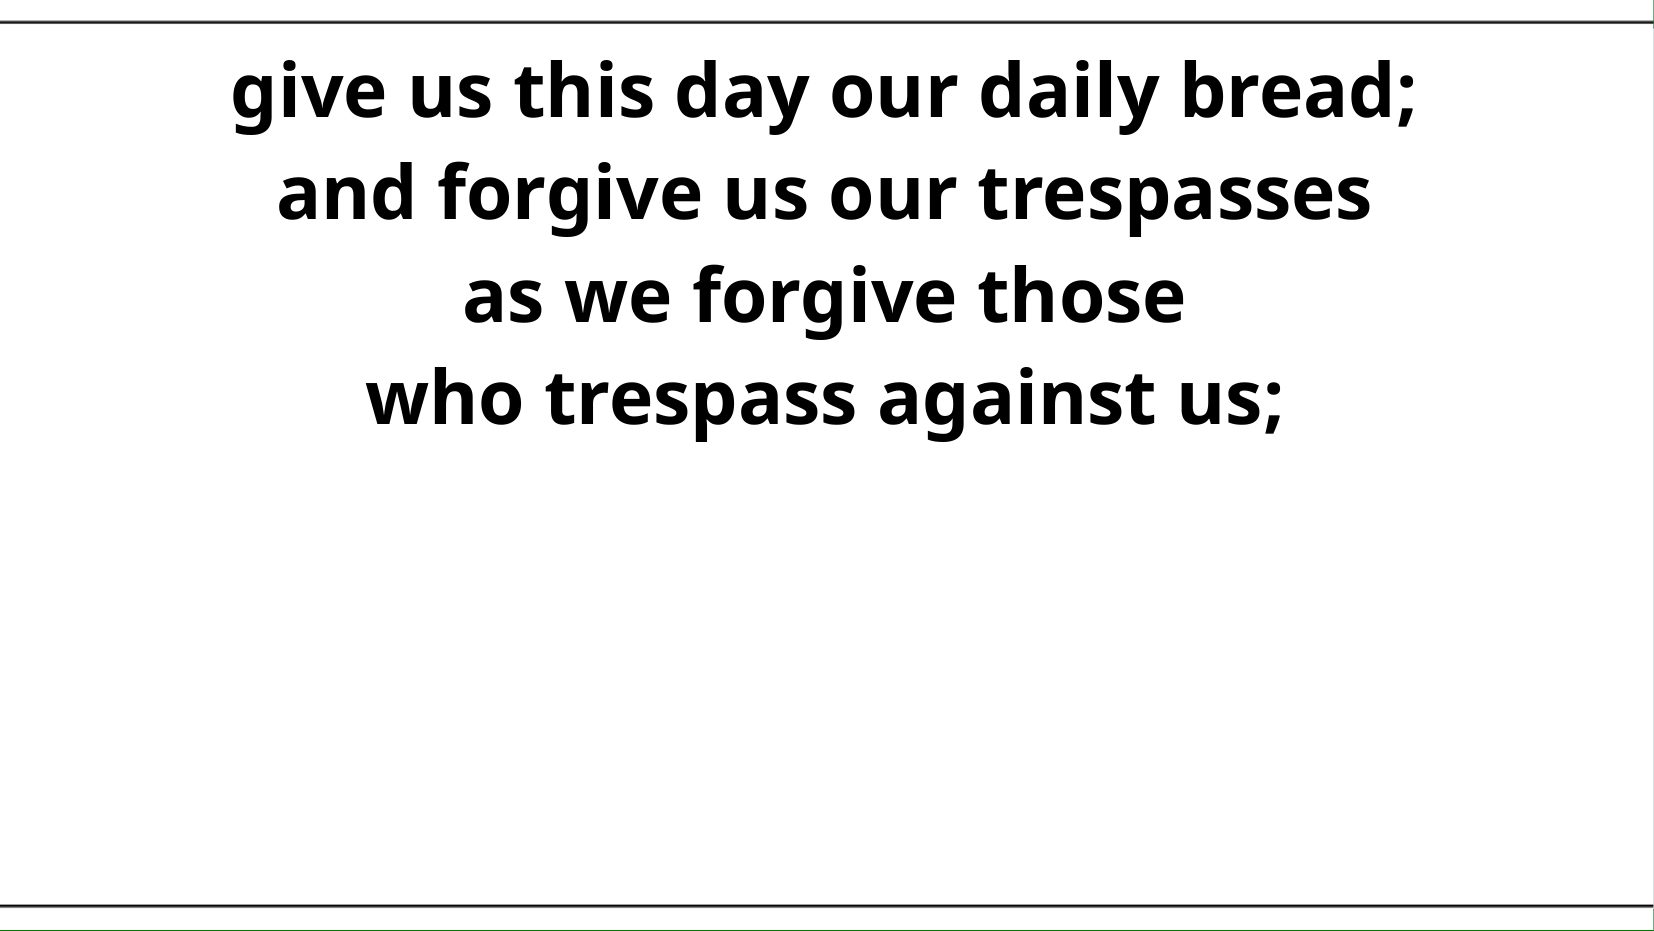

give us this day our daily bread;
and forgive us our trespasses
as we forgive those
who trespass against us;